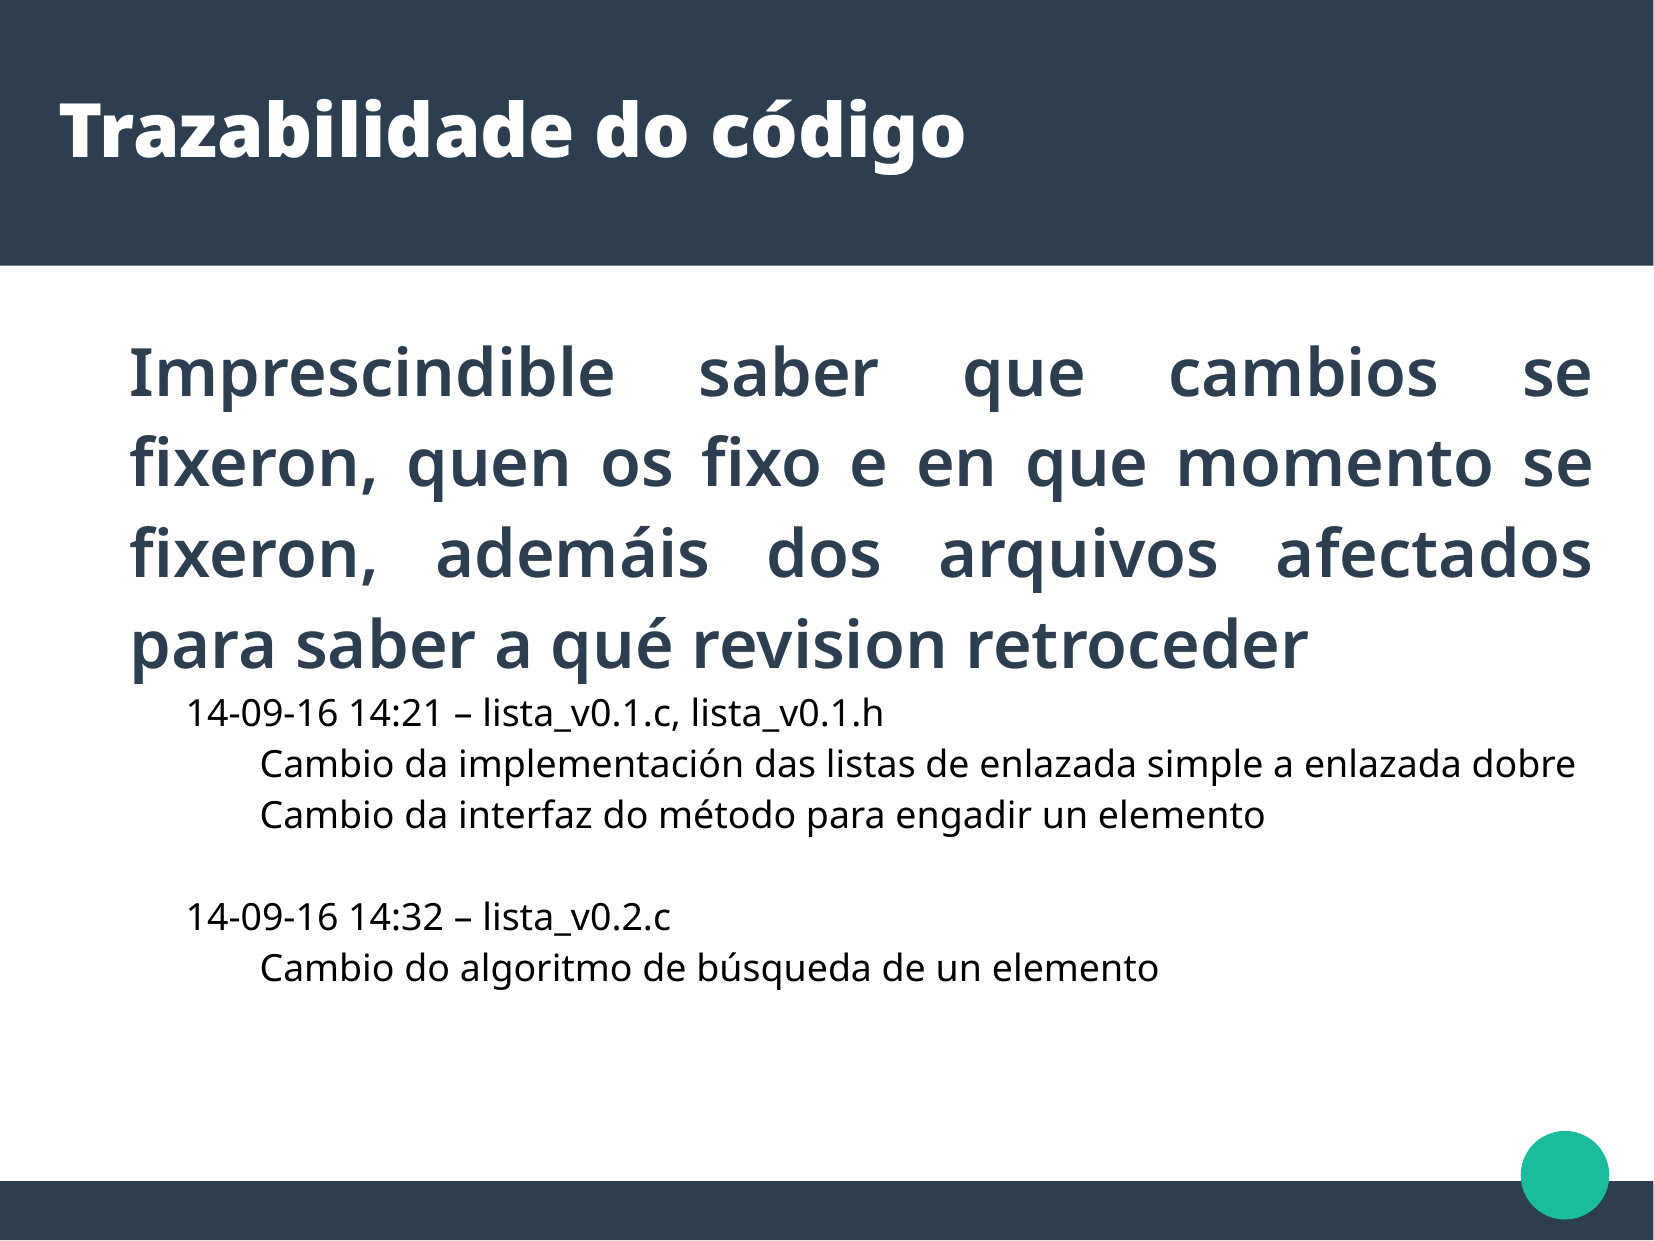

# Trazabilidade do código
Imprescindible saber que cambios se fixeron, quen os fixo e en que momento se fixeron, ademáis dos arquivos afectados para saber a qué revision retroceder
14-09-16 14:21 – lista_v0.1.c, lista_v0.1.h
	Cambio da implementación das listas de enlazada simple a enlazada dobre
	Cambio da interfaz do método para engadir un elemento
14-09-16 14:32 – lista_v0.2.c
	Cambio do algoritmo de búsqueda de un elemento